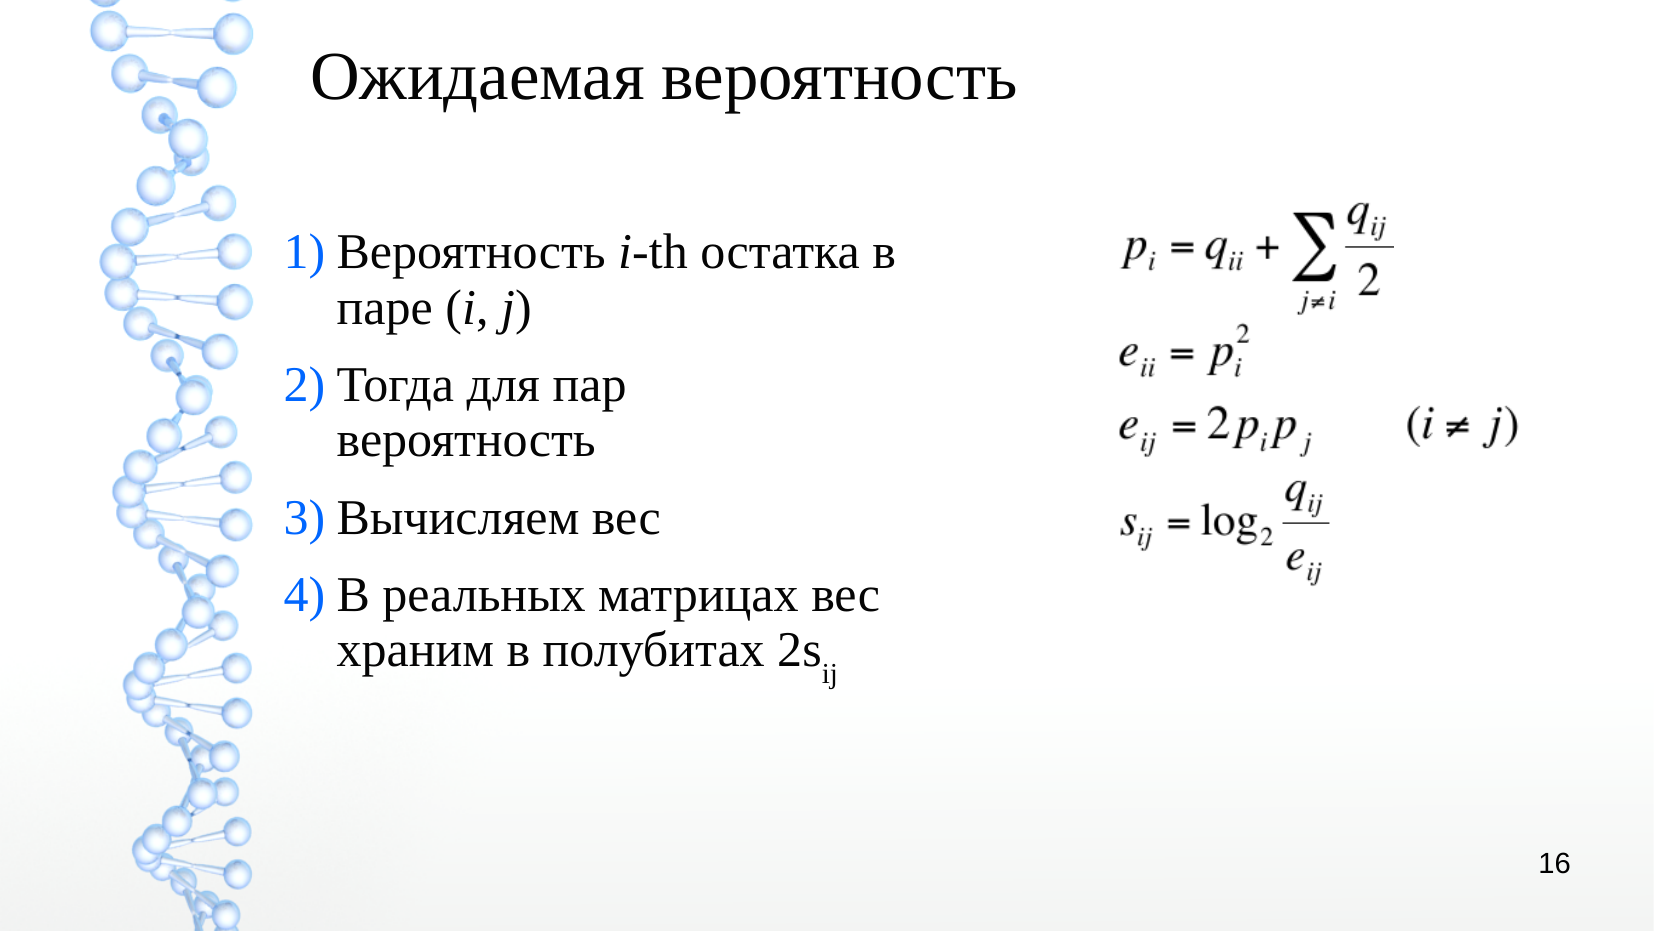

# Ожидаемая вероятность
Вероятность i-th остатка в паре (i, j)
Тогда для пар вероятность
Вычисляем вес
В реальных матрицах вес храним в полубитах 2sij
16